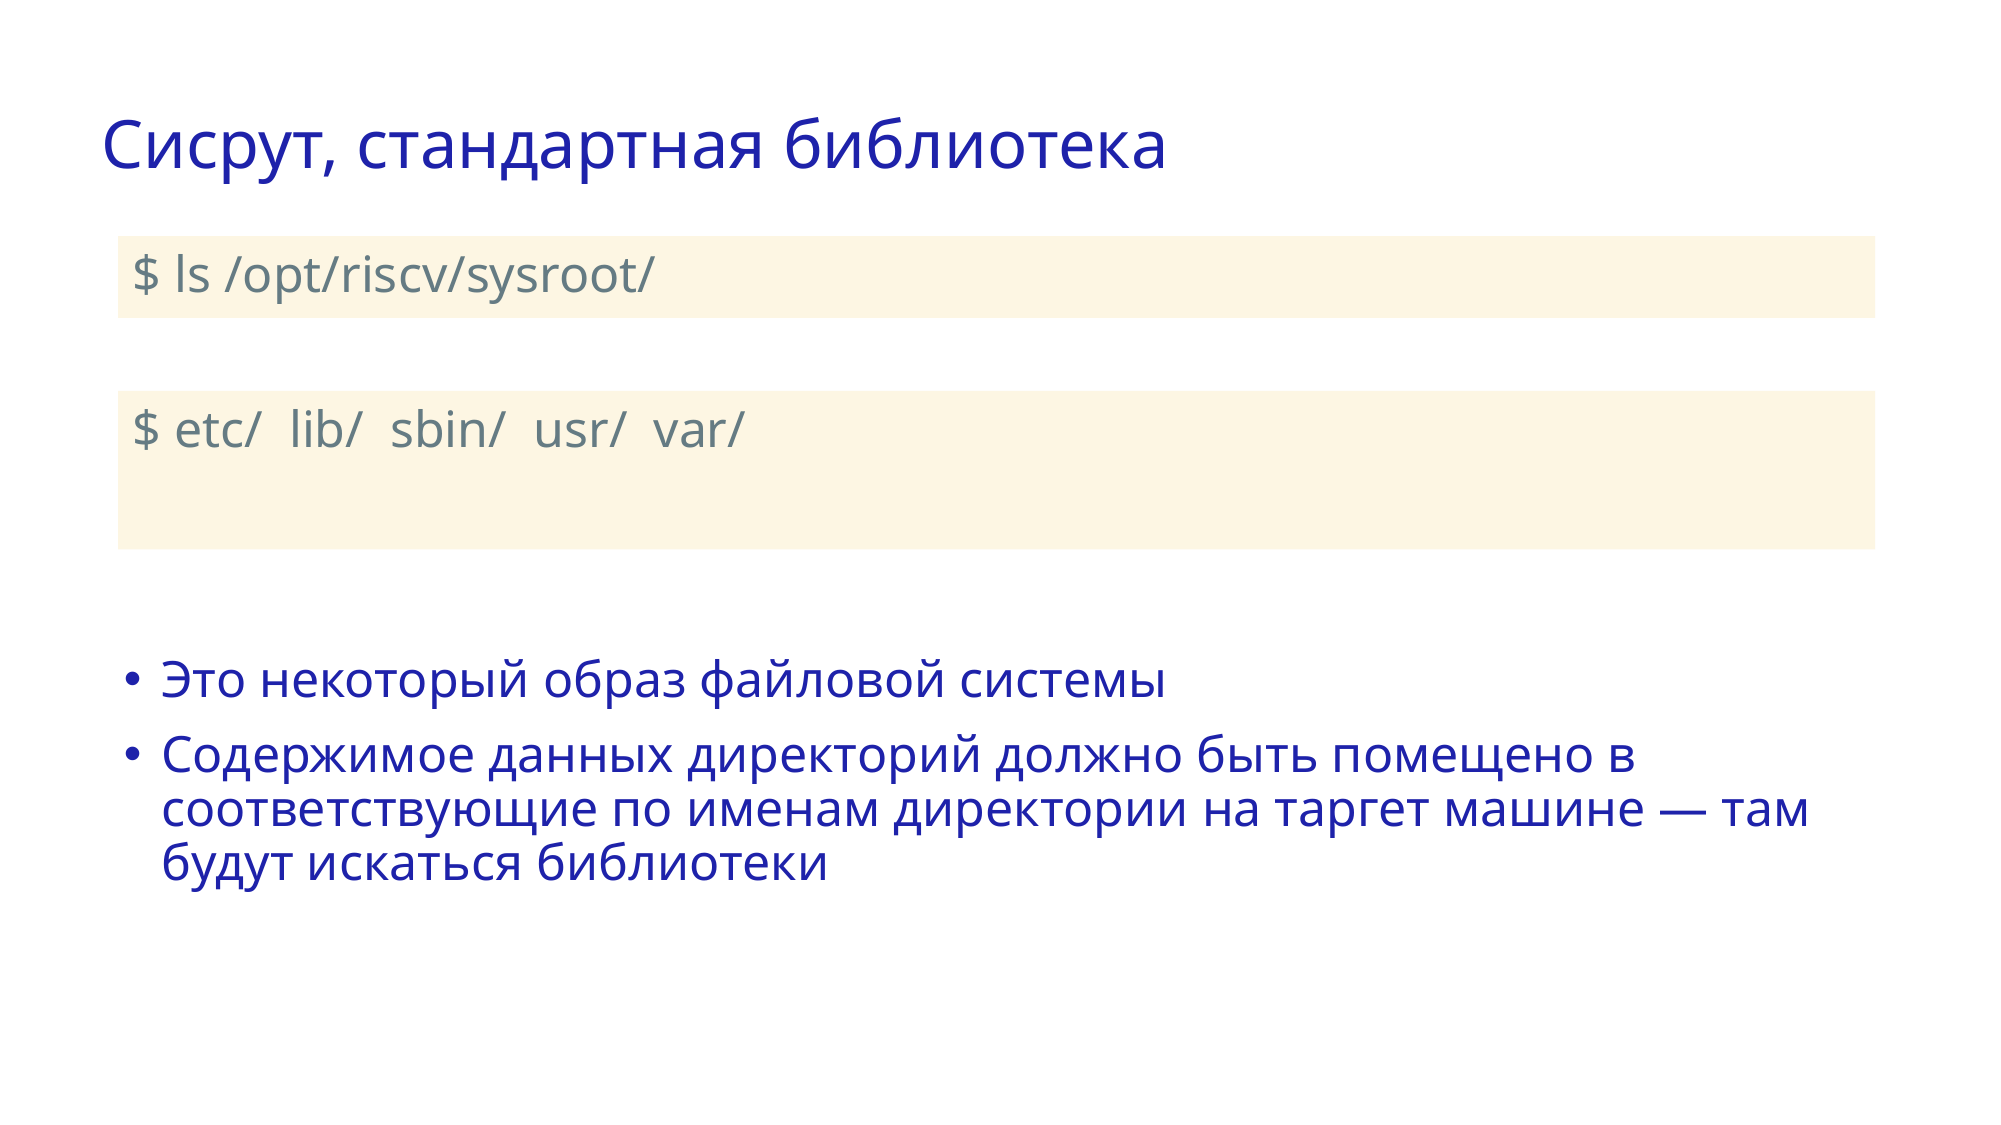

# Сисрут, стандартная библиотека
$ ls /opt/riscv/sysroot/
$ etc/ lib/ sbin/ usr/ var/
Это некоторый образ файловой системы
Содержимое данных директорий должно быть помещено в соответствующие по именам директории на таргет машине — там будут искаться библиотеки